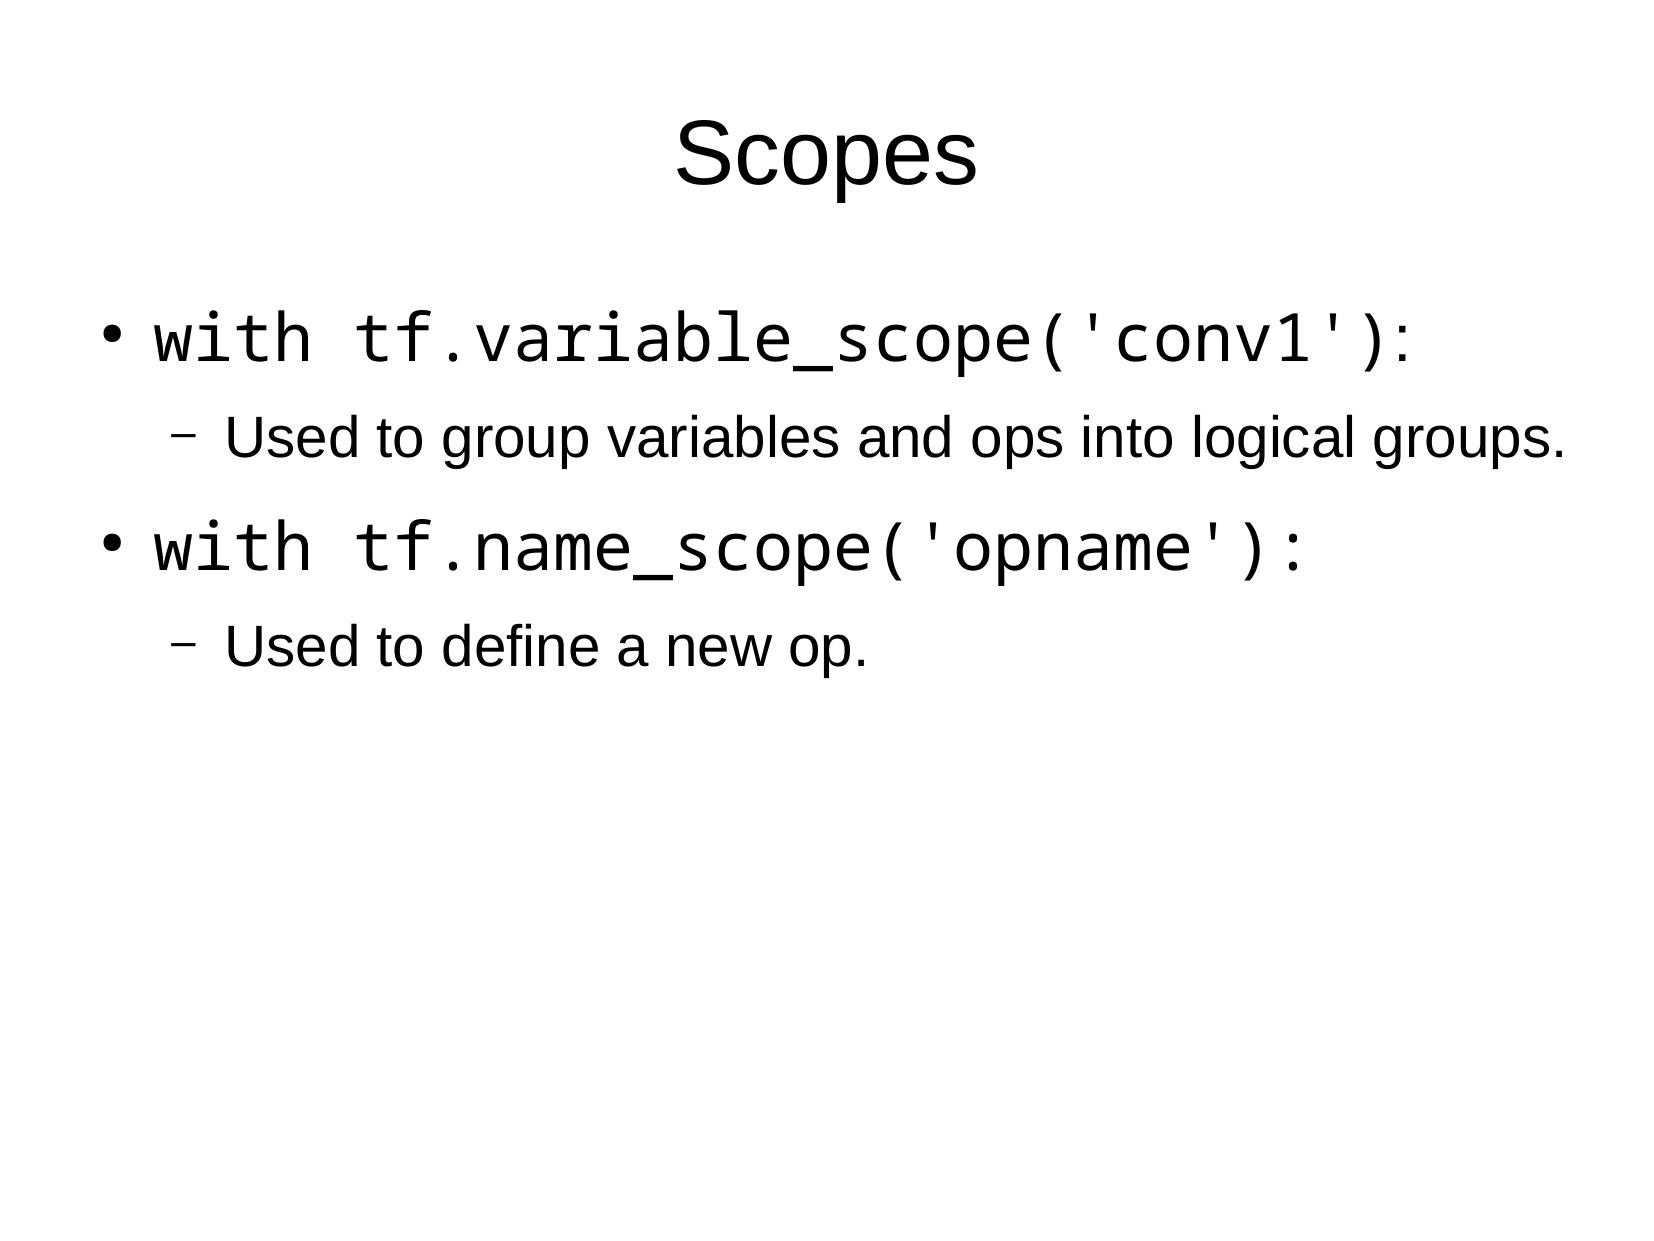

# Scopes
with tf.variable_scope('conv1'):
Used to group variables and ops into logical groups.
with tf.name_scope('opname'):
Used to define a new op.